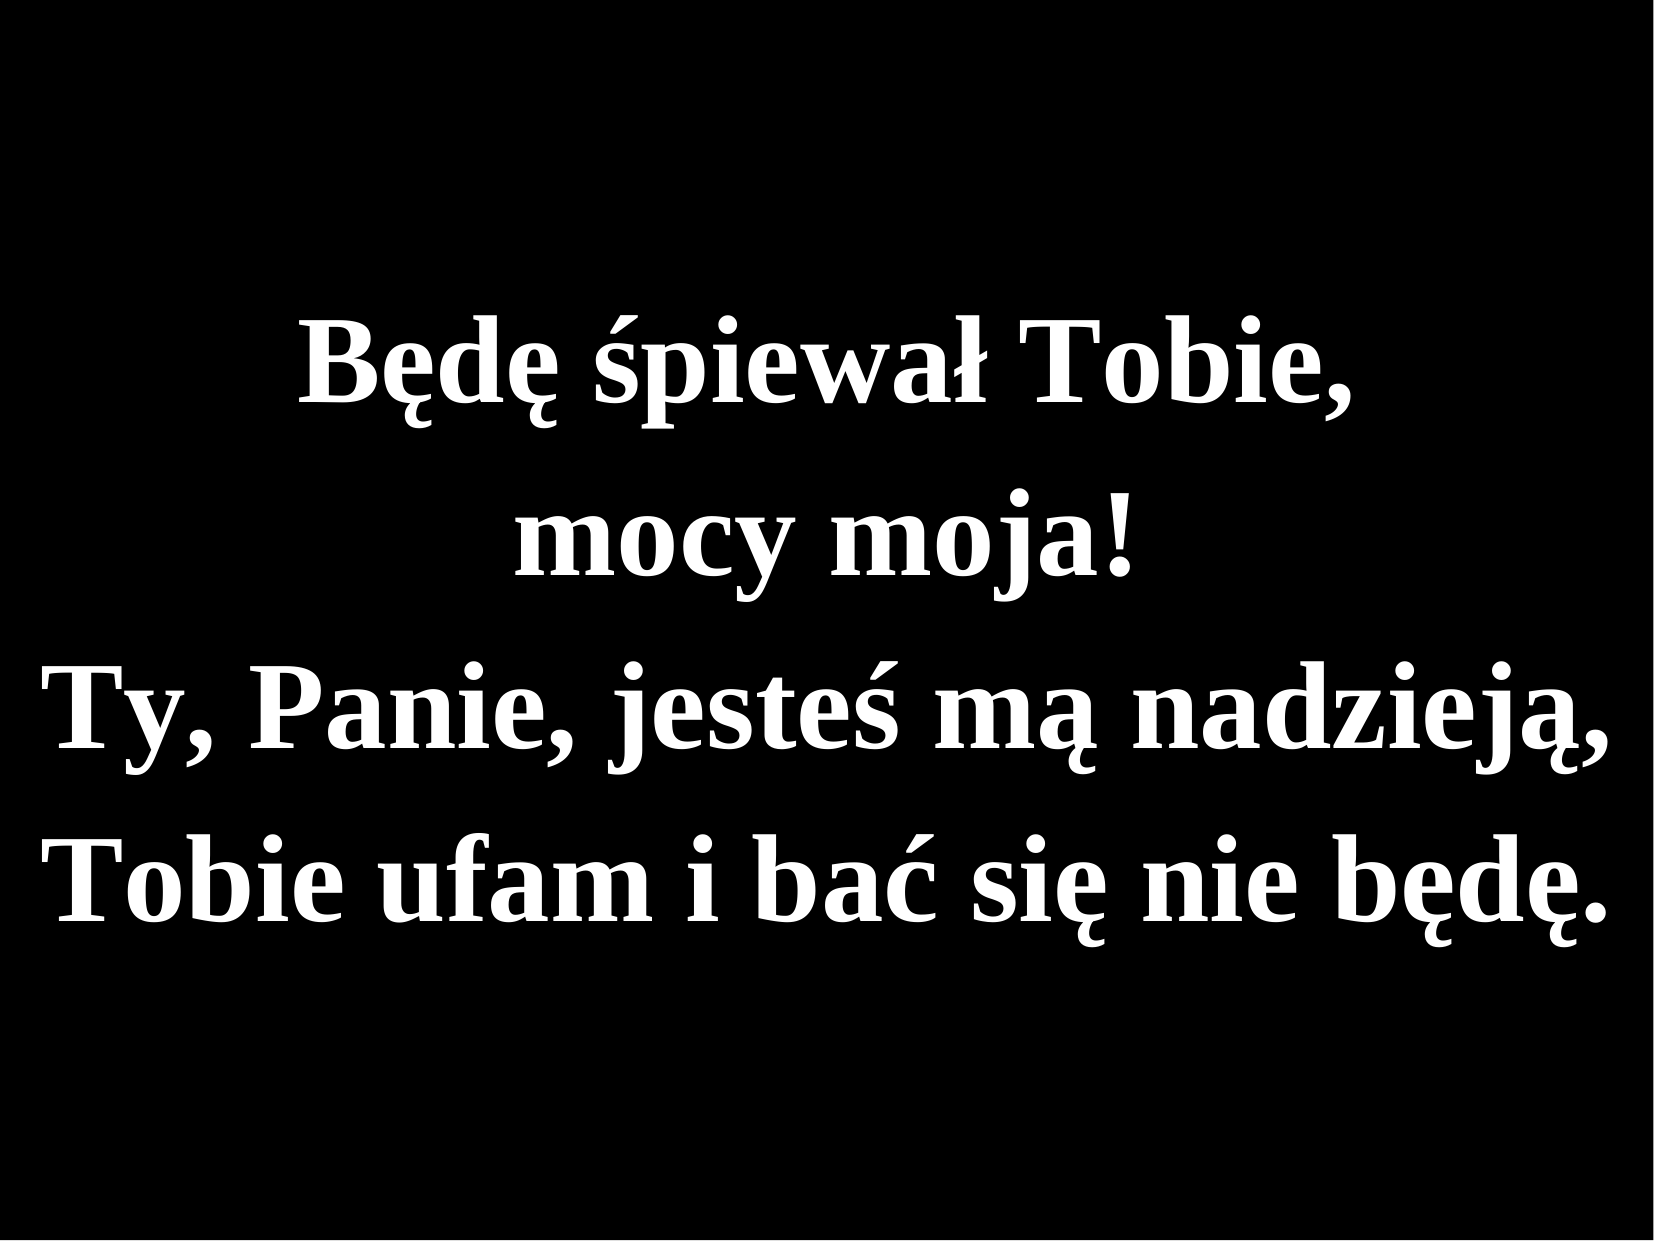

# Będę śpiewał Tobie, ppp mocy moja! ppp Ty, Panie, jesteś mą nadzieją, ppp Tobie ufam i bać się nie będę.